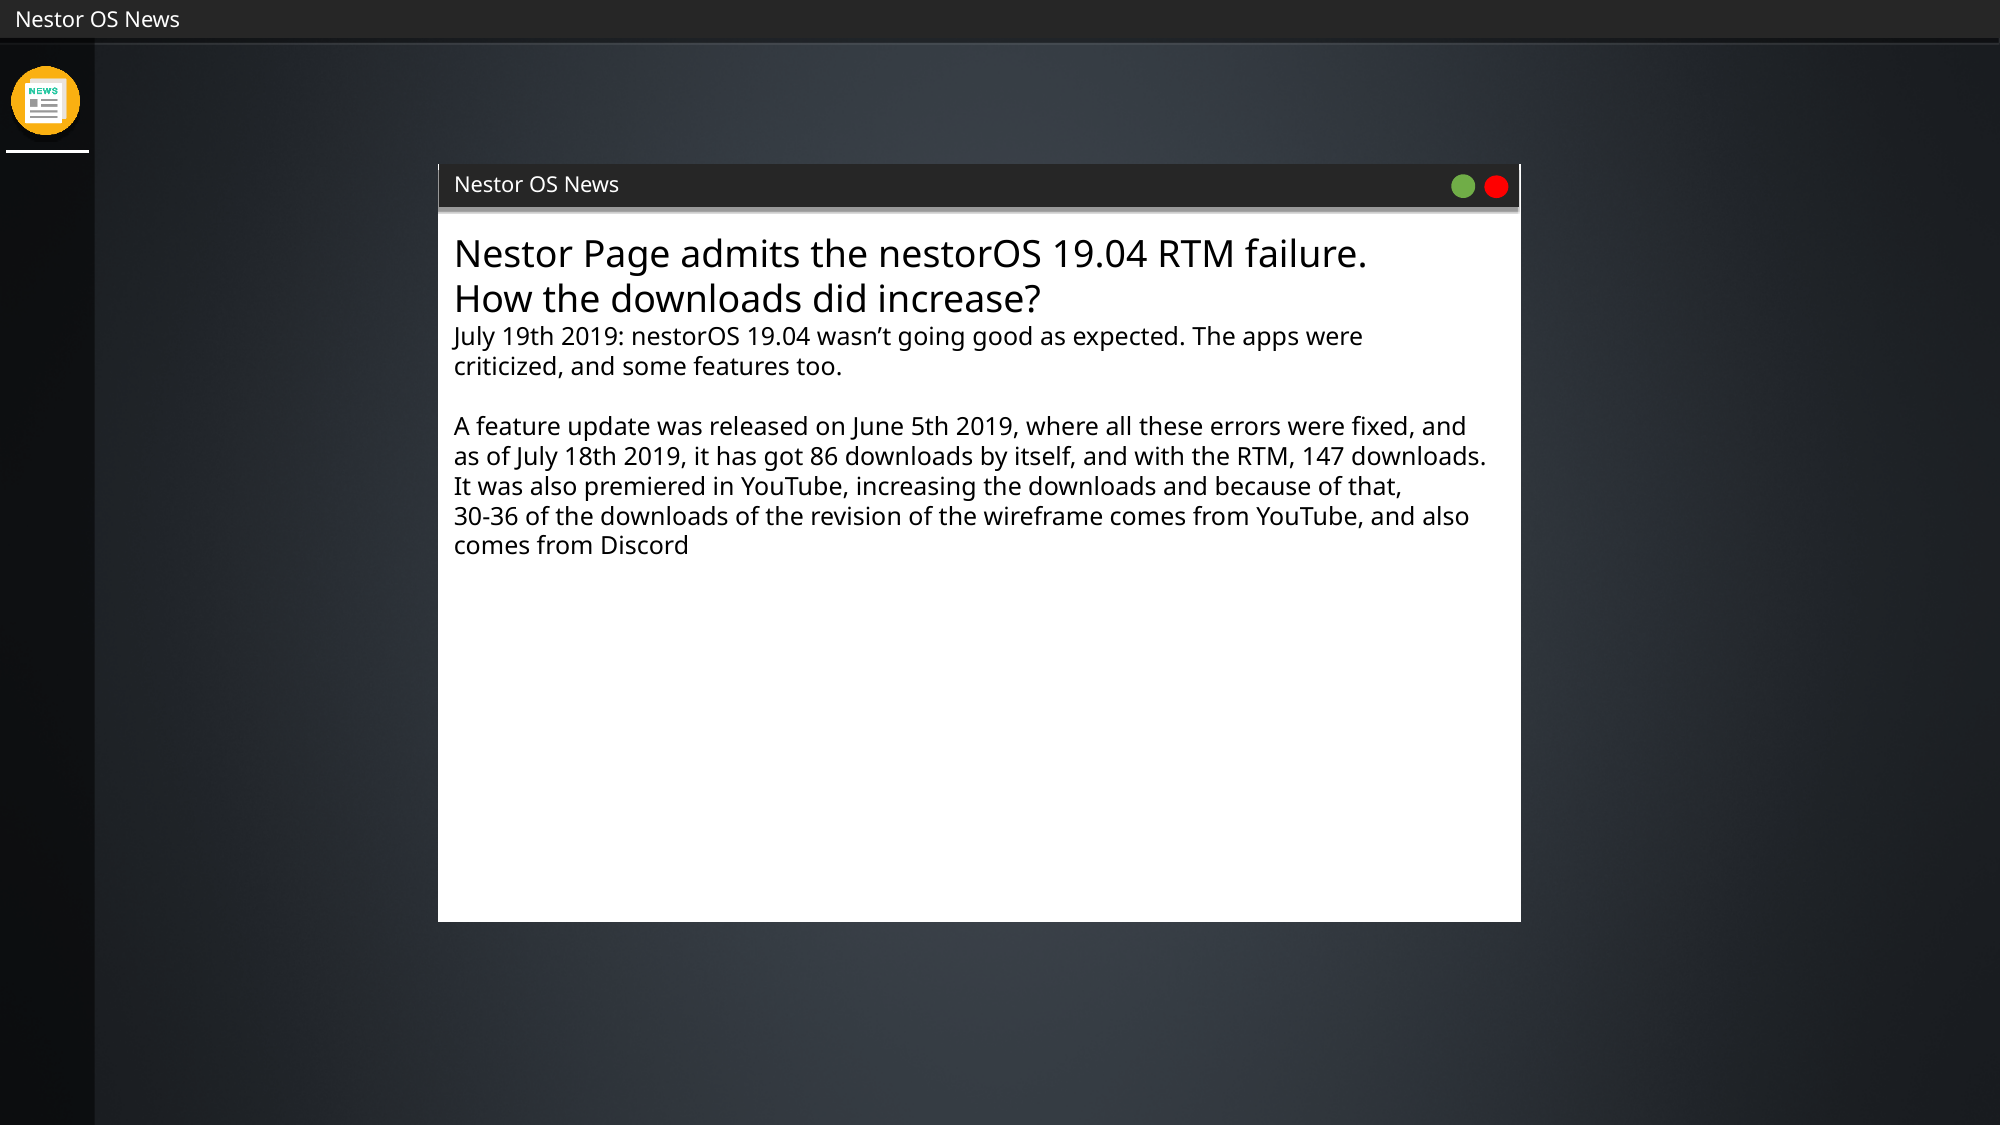

Nestor OS News
Nestor OS News
Nestor Page admits the nestorOS 19.04 RTM failure.
How the downloads did increase?
July 19th 2019: nestorOS 19.04 wasn’t going good as expected. The apps were
criticized, and some features too.
A feature update was released on June 5th 2019, where all these errors were fixed, and
as of July 18th 2019, it has got 86 downloads by itself, and with the RTM, 147 downloads.
It was also premiered in YouTube, increasing the downloads and because of that,
30-36 of the downloads of the revision of the wireframe comes from YouTube, and also
comes from Discord